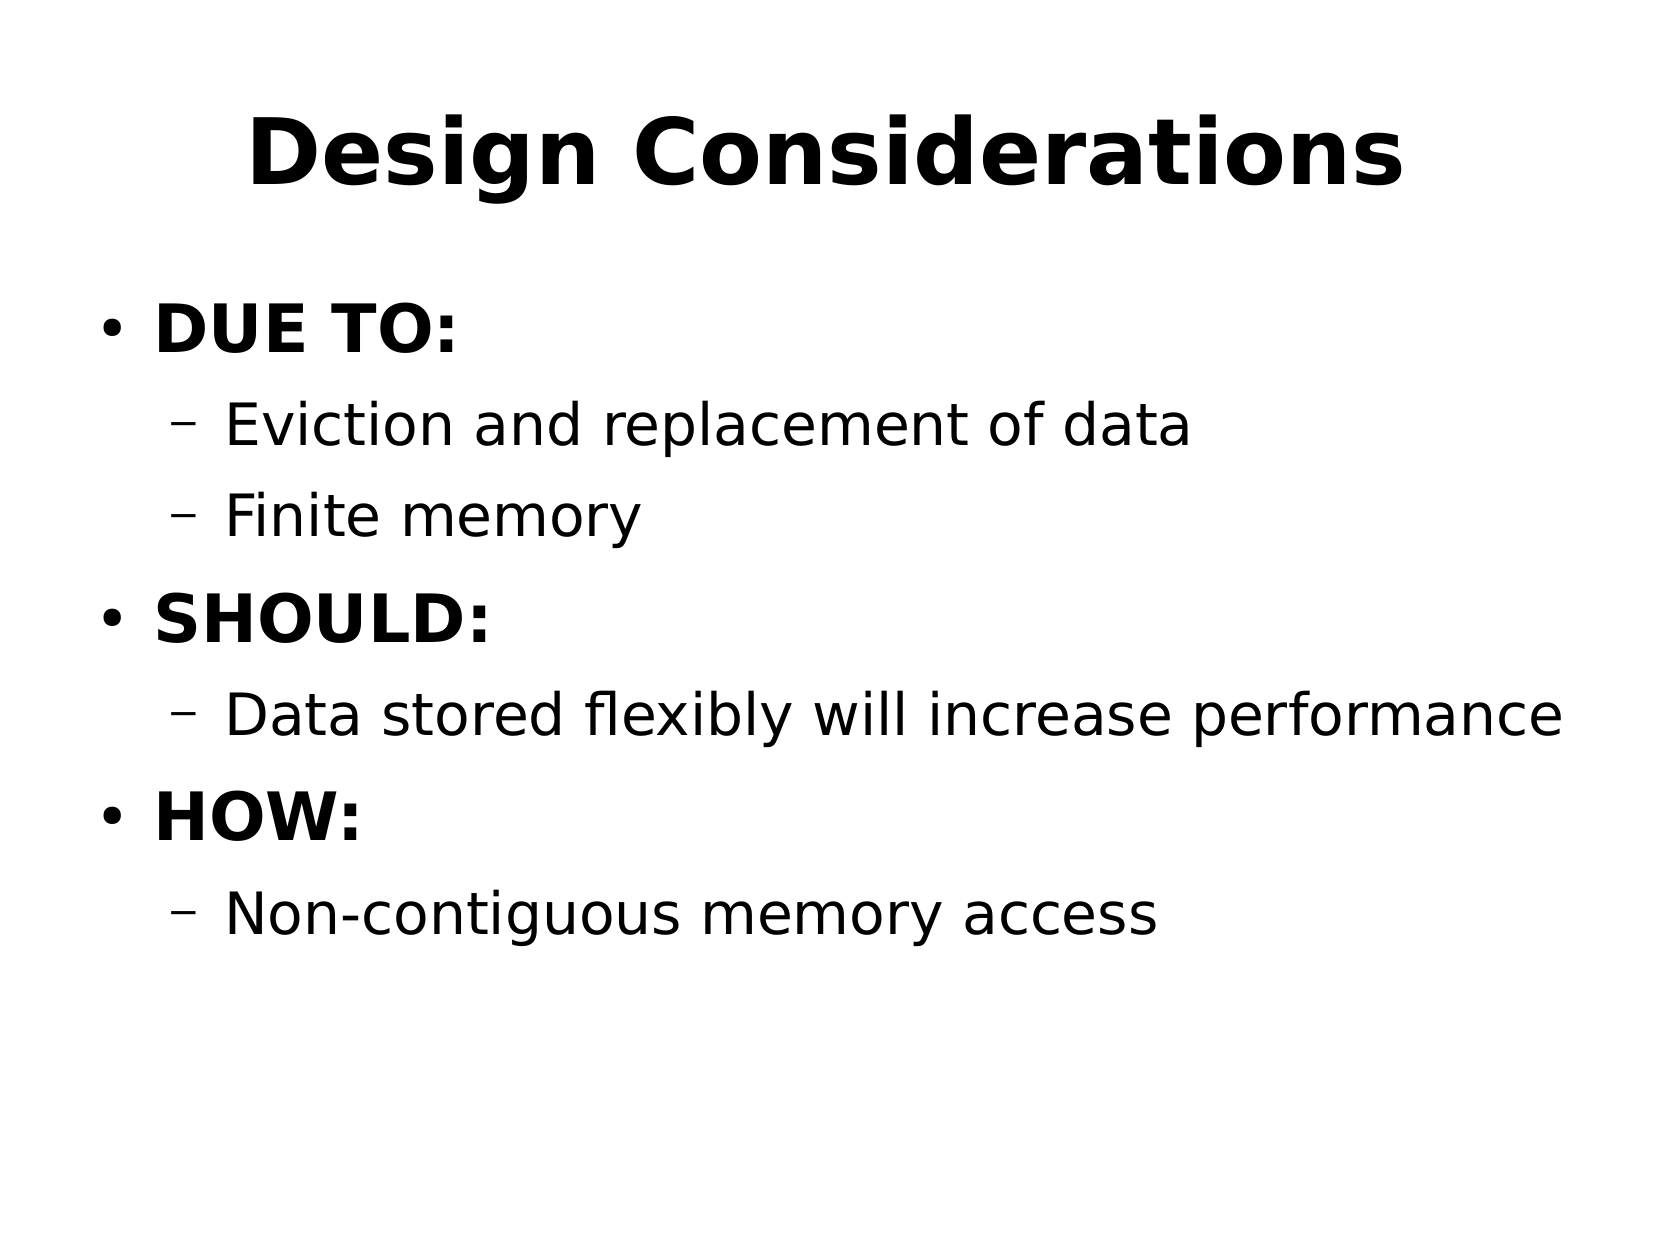

# Design Considerations
DUE TO:
Eviction and replacement of data
Finite memory
SHOULD:
Data stored flexibly will increase performance
HOW:
Non-contiguous memory access